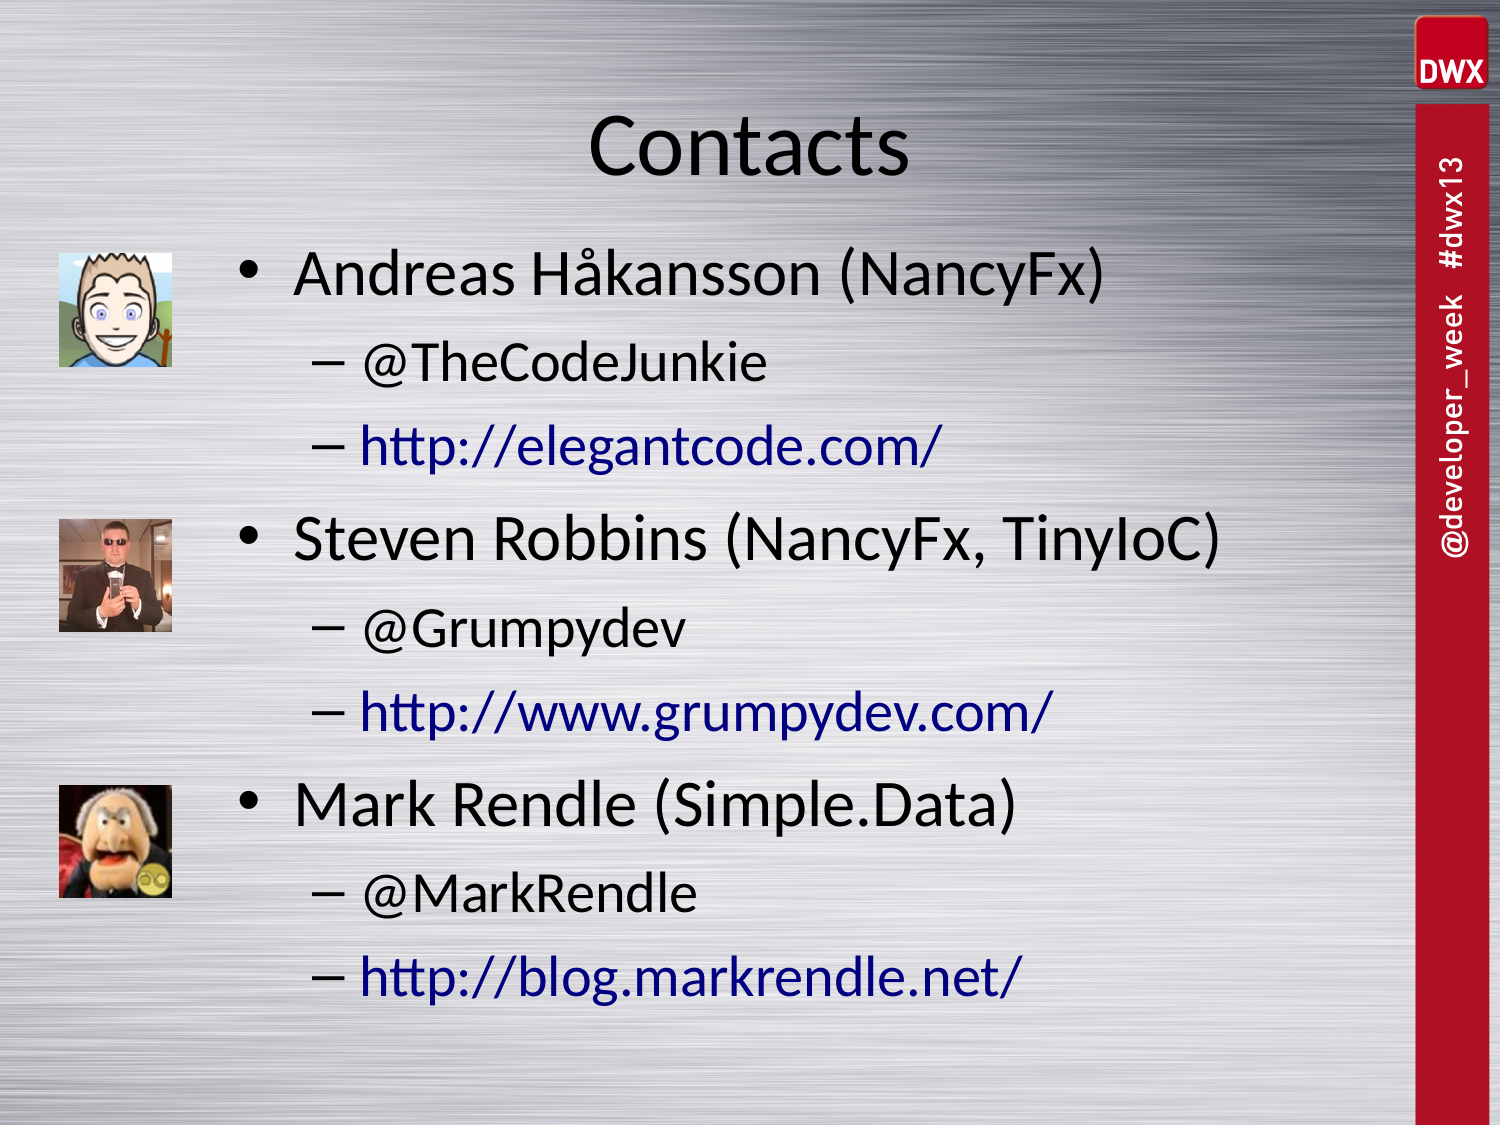

# Contacts
Andreas Håkansson (NancyFx)
@TheCodeJunkie
http://elegantcode.com/
Steven Robbins (NancyFx, TinyIoC)
@Grumpydev
http://www.grumpydev.com/
Mark Rendle (Simple.Data)
@MarkRendle
http://blog.markrendle.net/